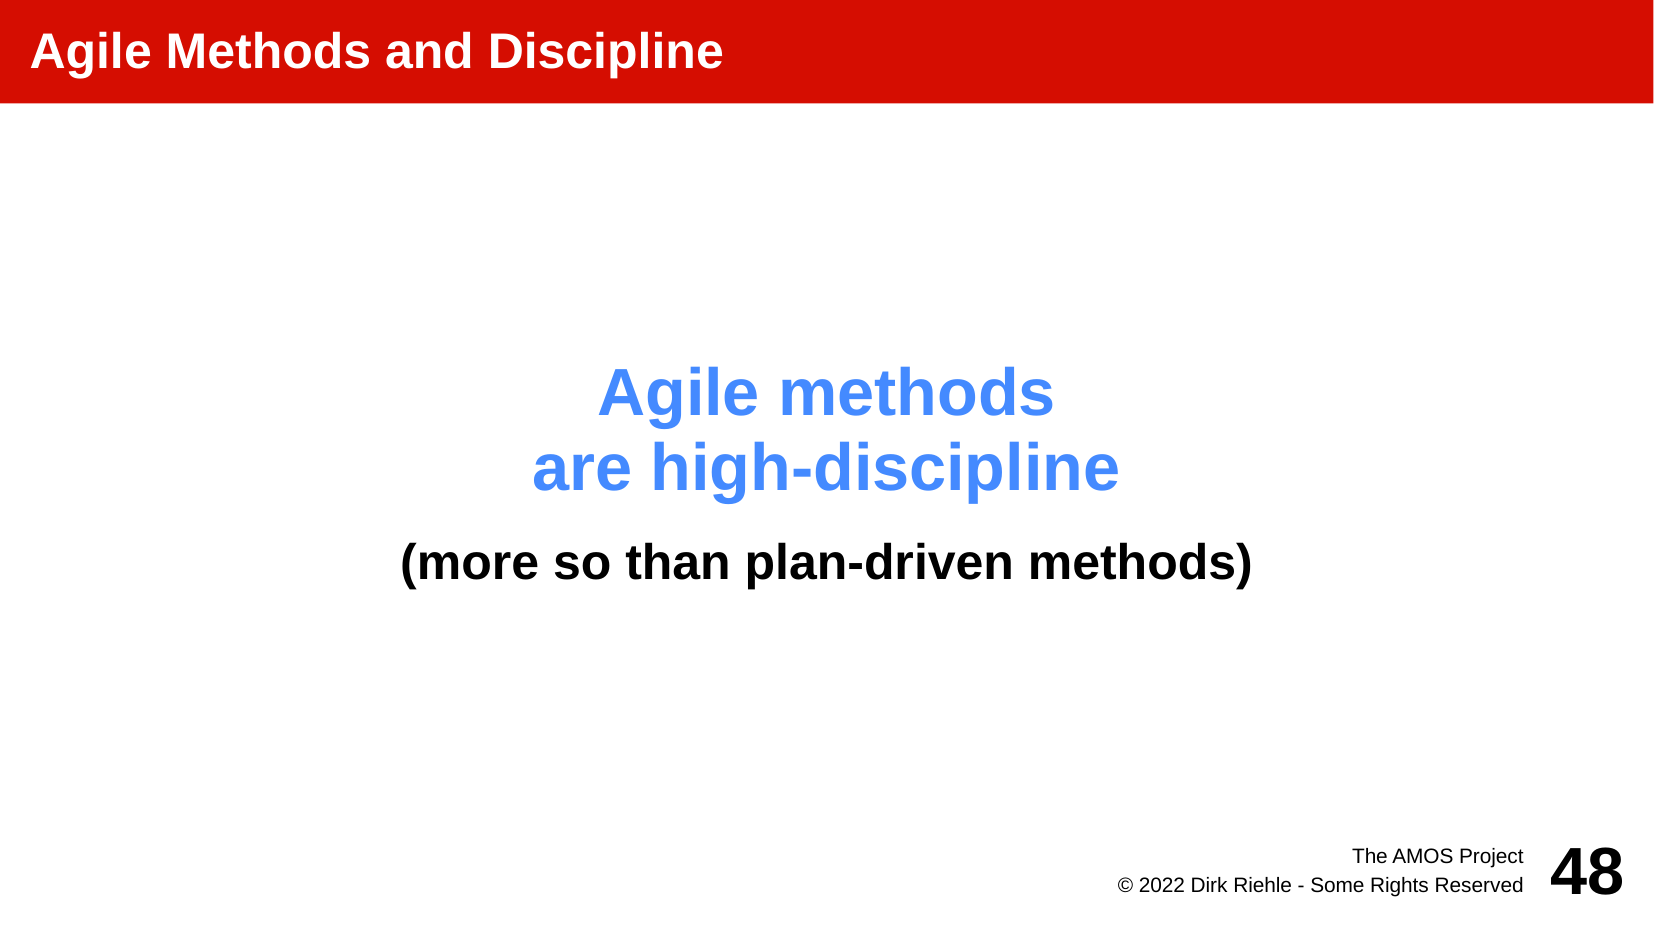

# Agile Methods and Discipline
Agile methods
are high-discipline
(more so than plan-driven methods)
The AMOS Project
48
© 2022 Dirk Riehle - Some Rights Reserved